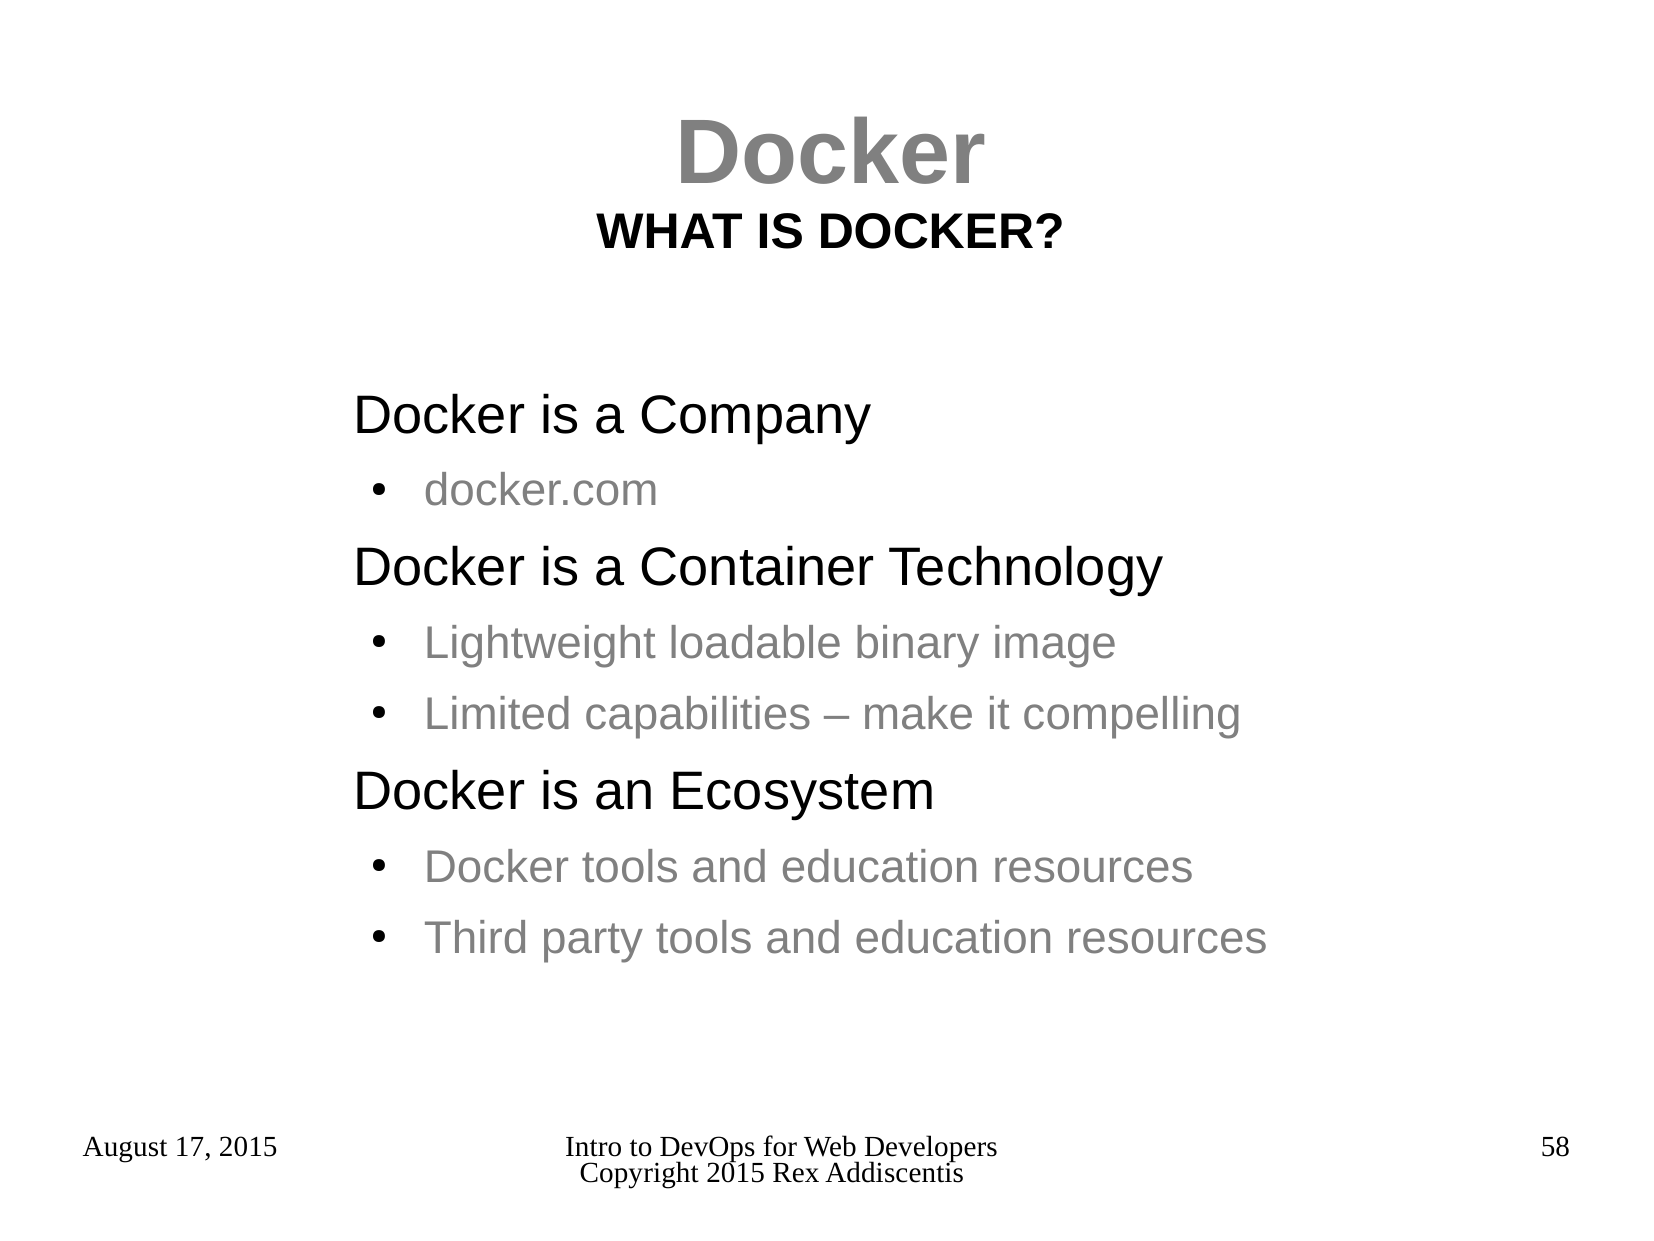

# Docker
WHAT IS DOCKER?
Docker is a Company
docker.com
Docker is a Container Technology
Lightweight loadable binary image
Limited capabilities – make it compelling
Docker is an Ecosystem
Docker tools and education resources
Third party tools and education resources
August 17, 2015
Intro to DevOps for Web Developers Copyright 2015 Rex Addiscentis
58